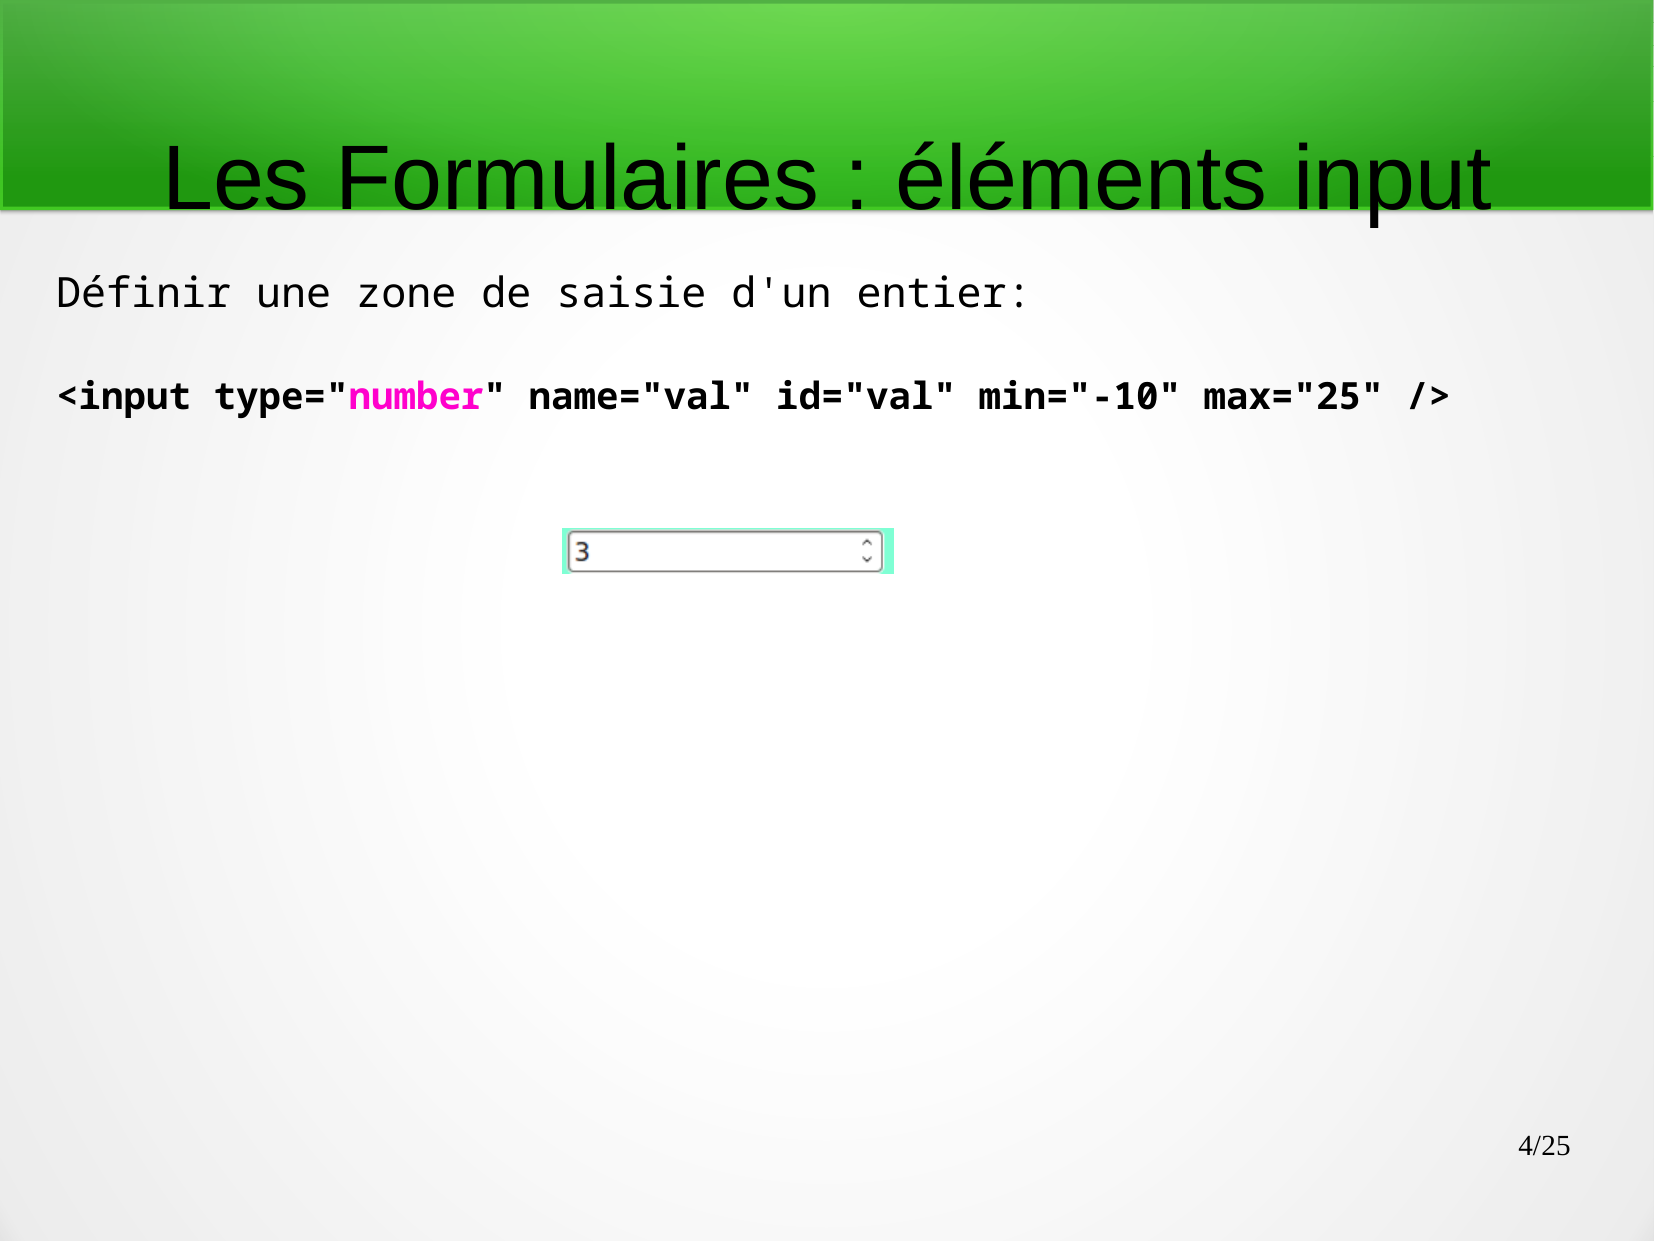

# Les Formulaires : éléments input
Définir une zone de saisie d'un entier:
<input type="number" name="val" id="val" min="-10" max="25" />
4